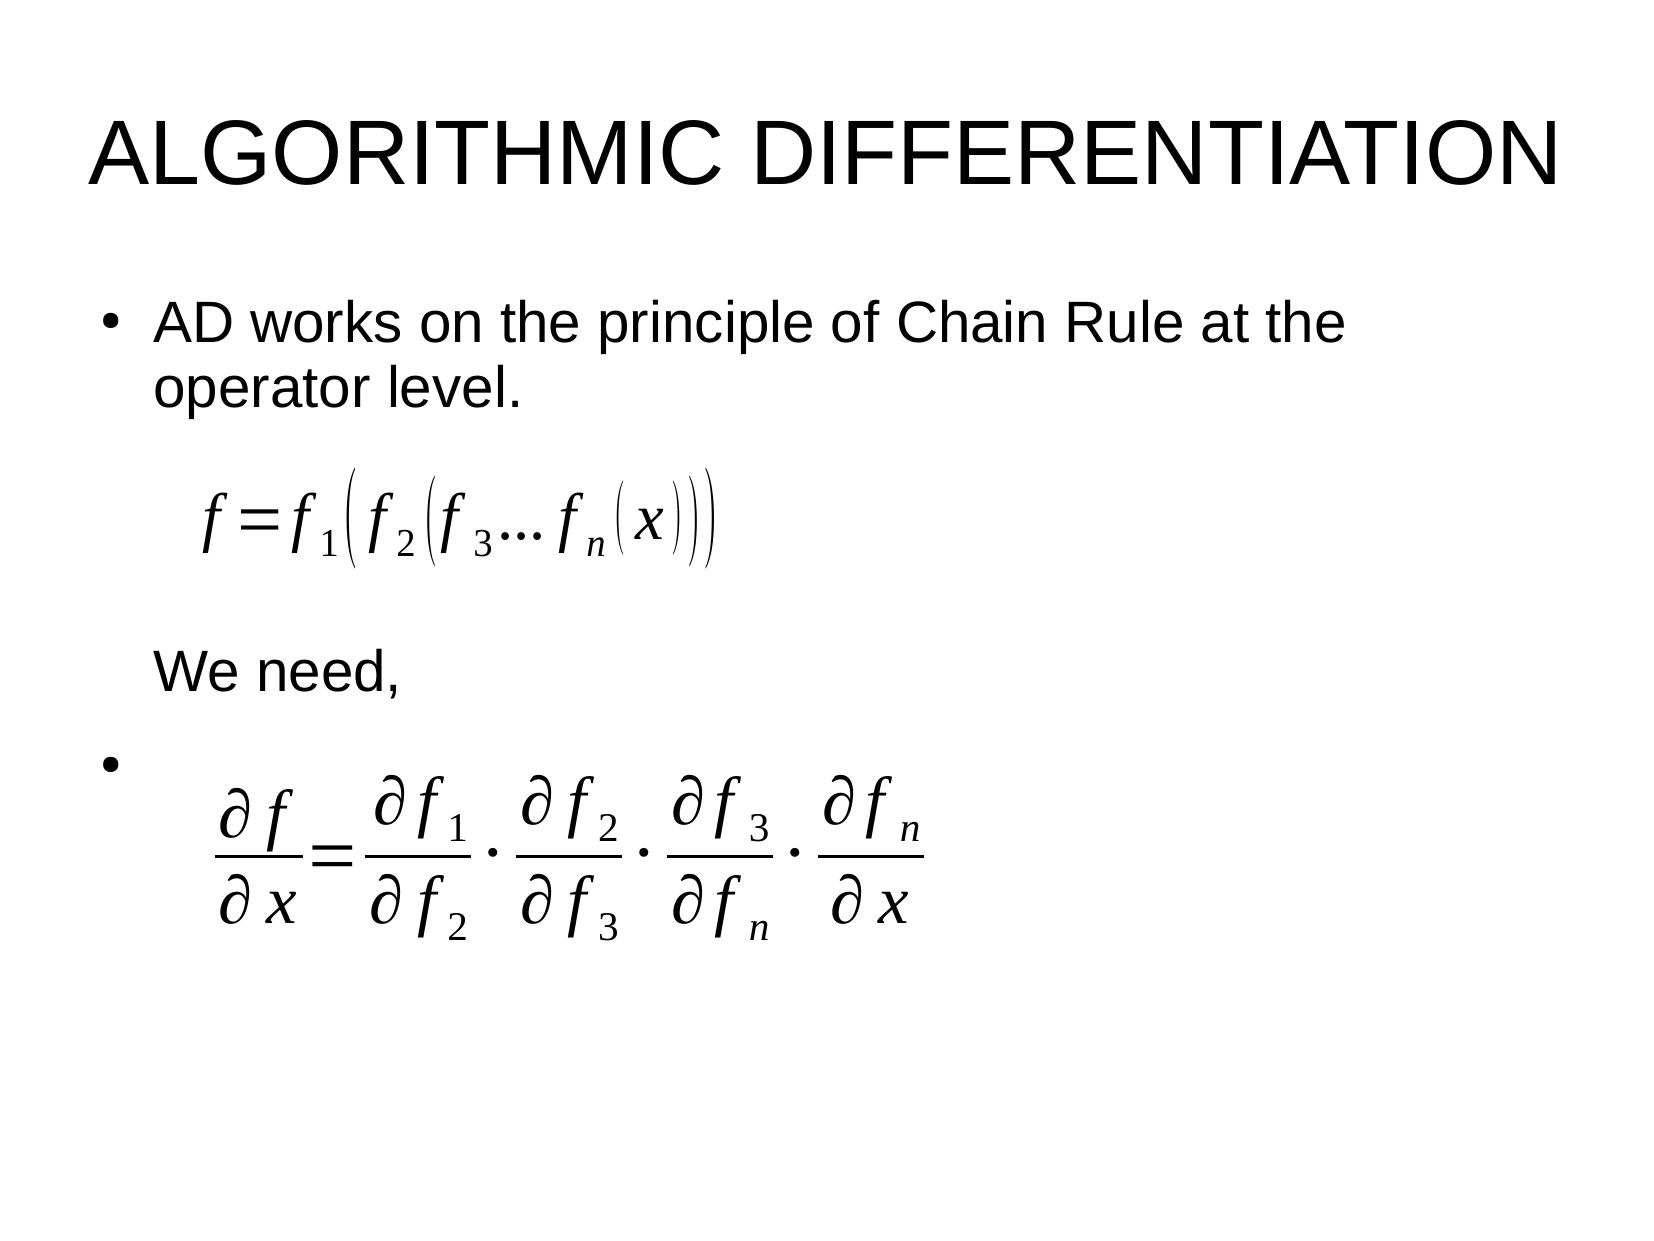

# ALGORITHMIC DIFFERENTIATION
AD works on the principle of Chain Rule at the operator level.
We need,